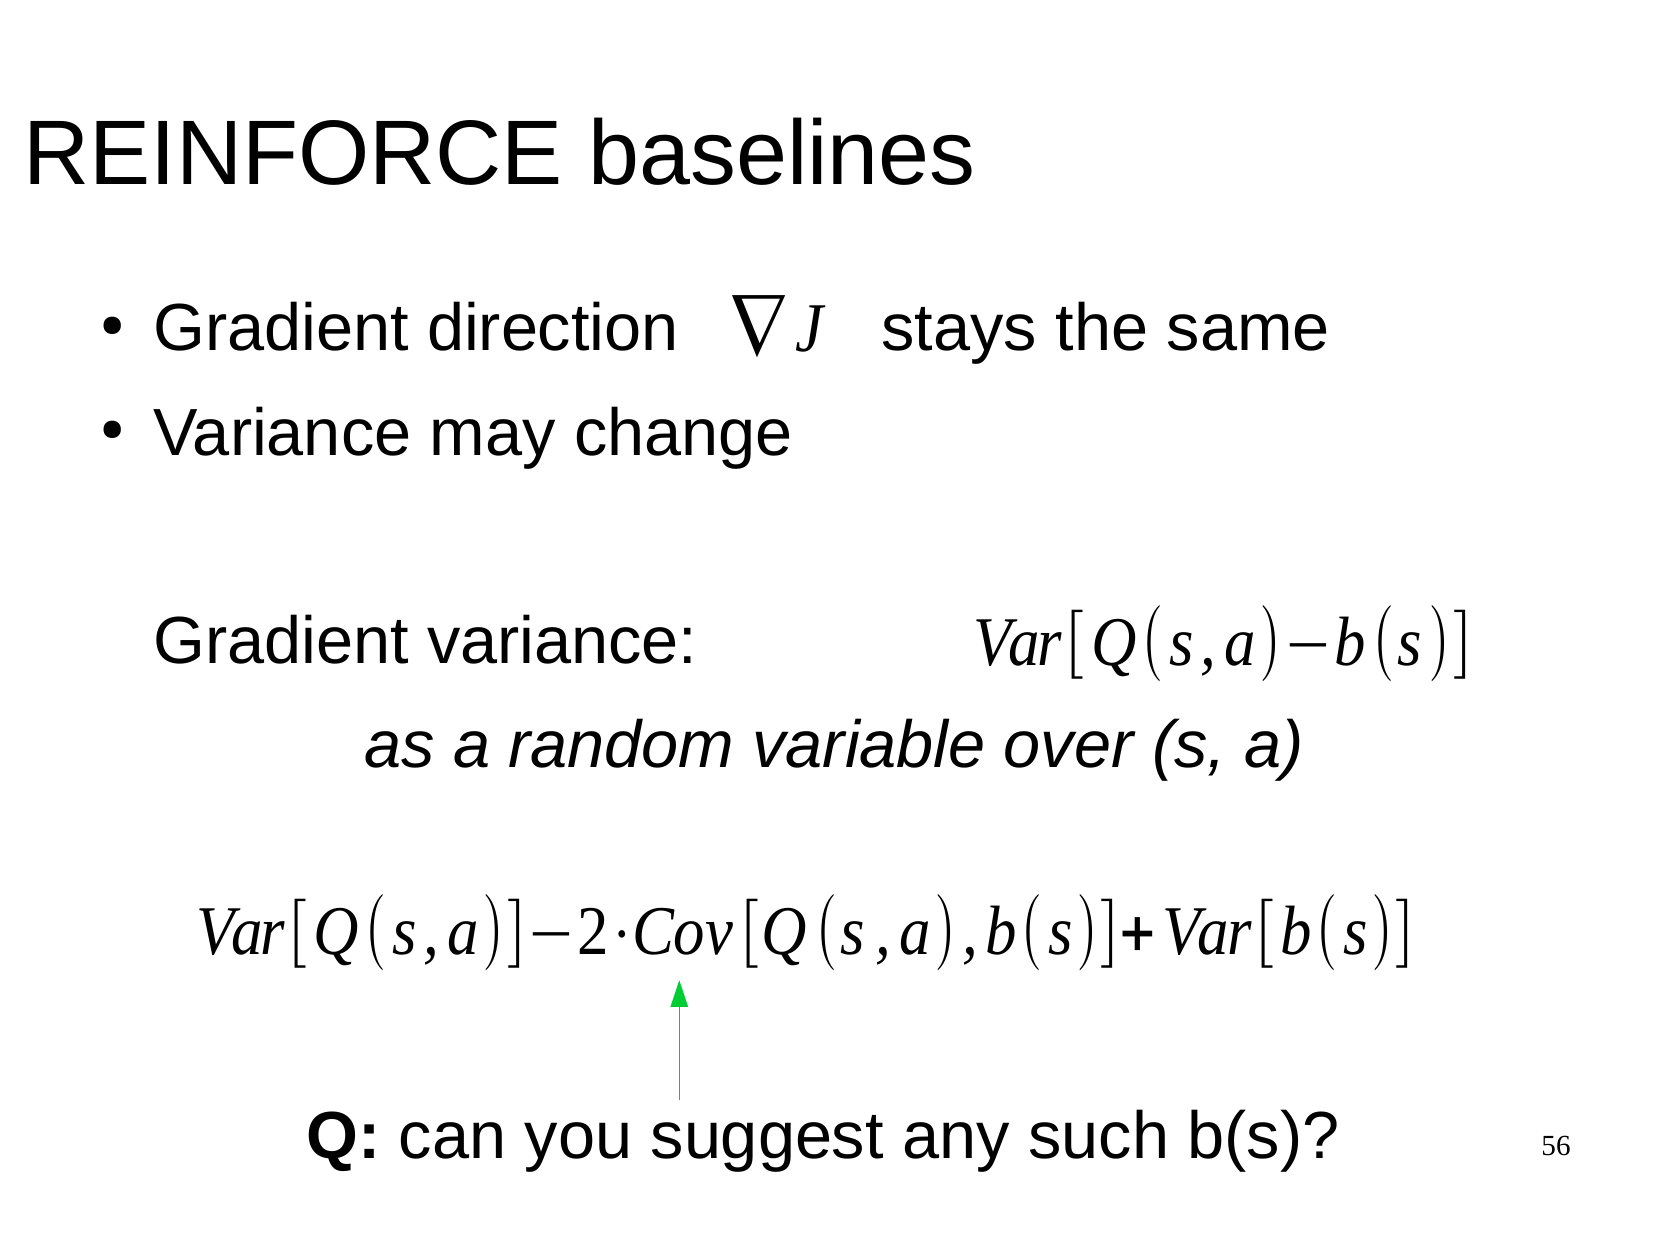

# REINFORCE baselines
Gradient direction stays the same
Variance may change
Gradient variance:
as a random variable over (s, a)
Q: can you suggest any such b(s)?
56